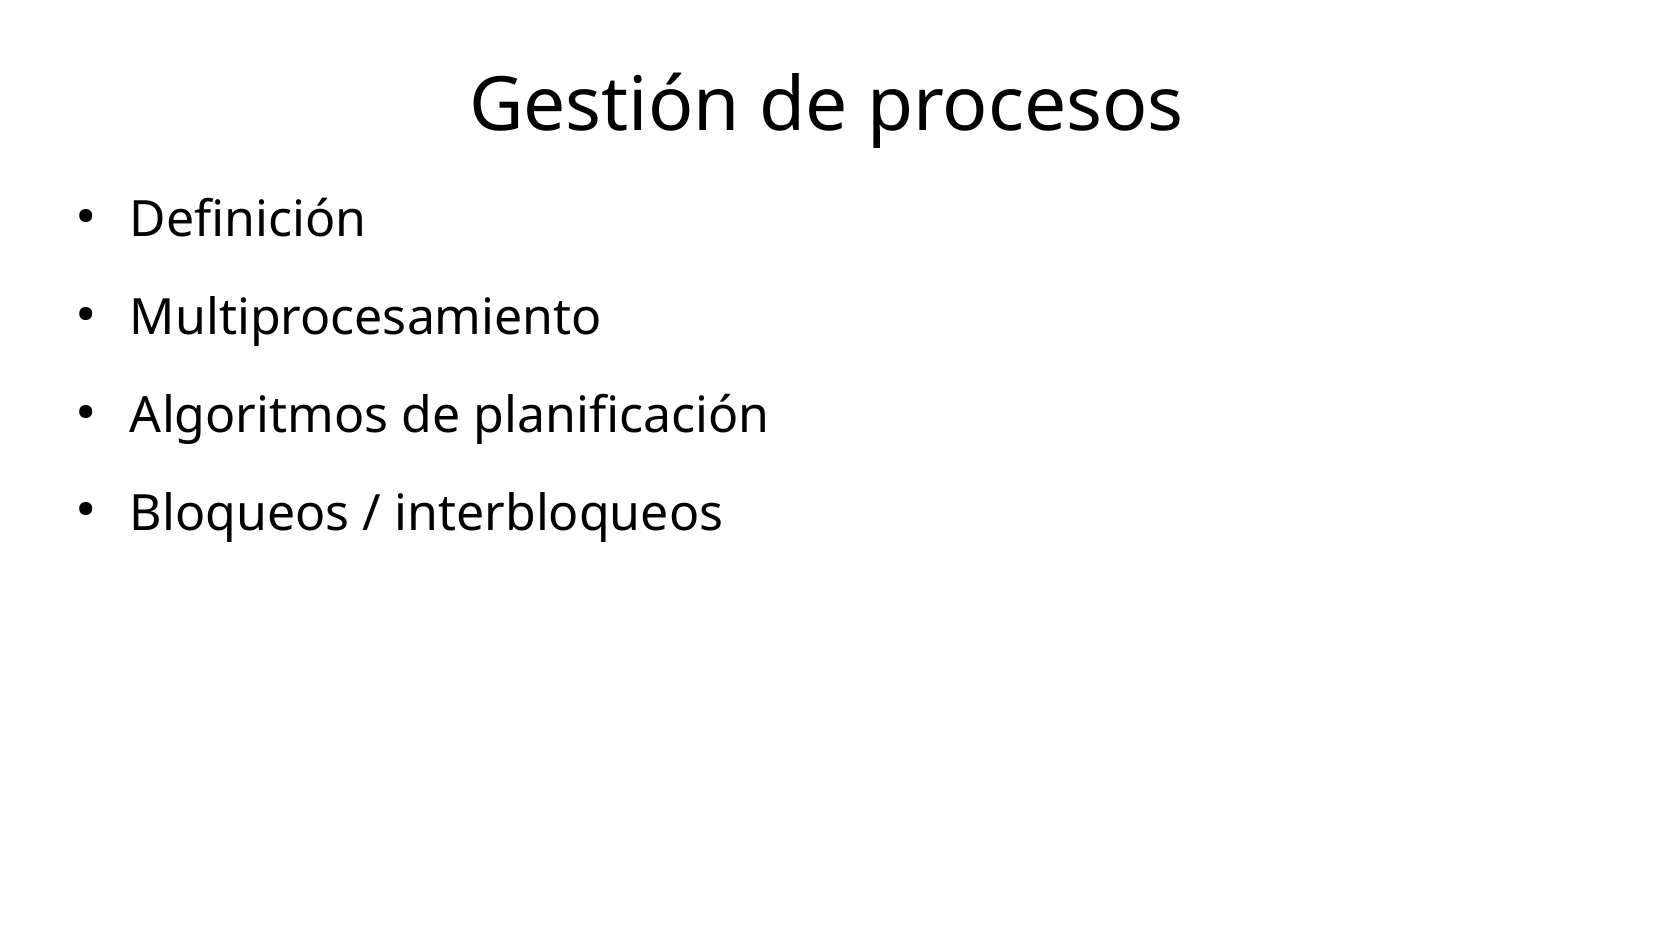

# Gestión de procesos
Definición
Multiprocesamiento
Algoritmos de planificación
Bloqueos / interbloqueos